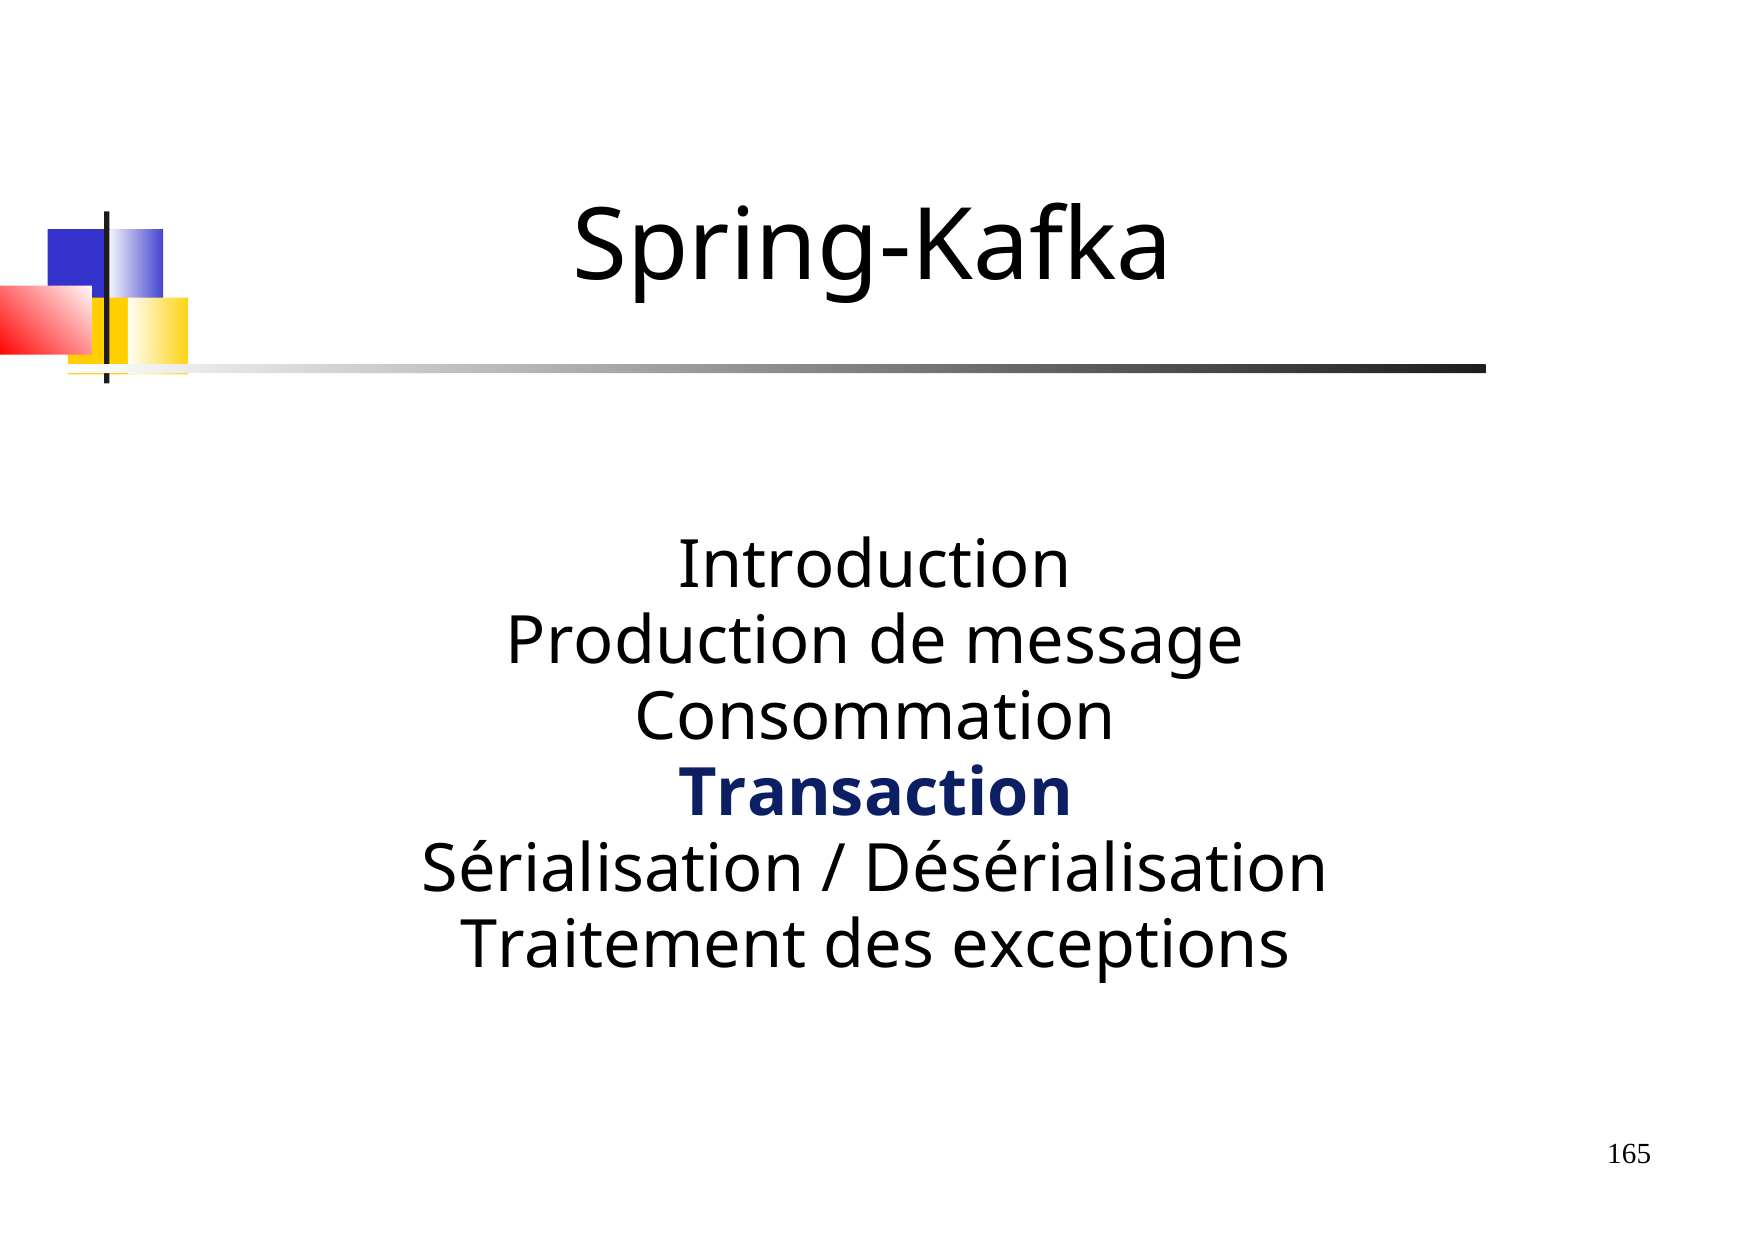

# Spring-Kafka
Introduction
Production de message
Consommation
Transaction
Sérialisation / Désérialisation
Traitement des exceptions